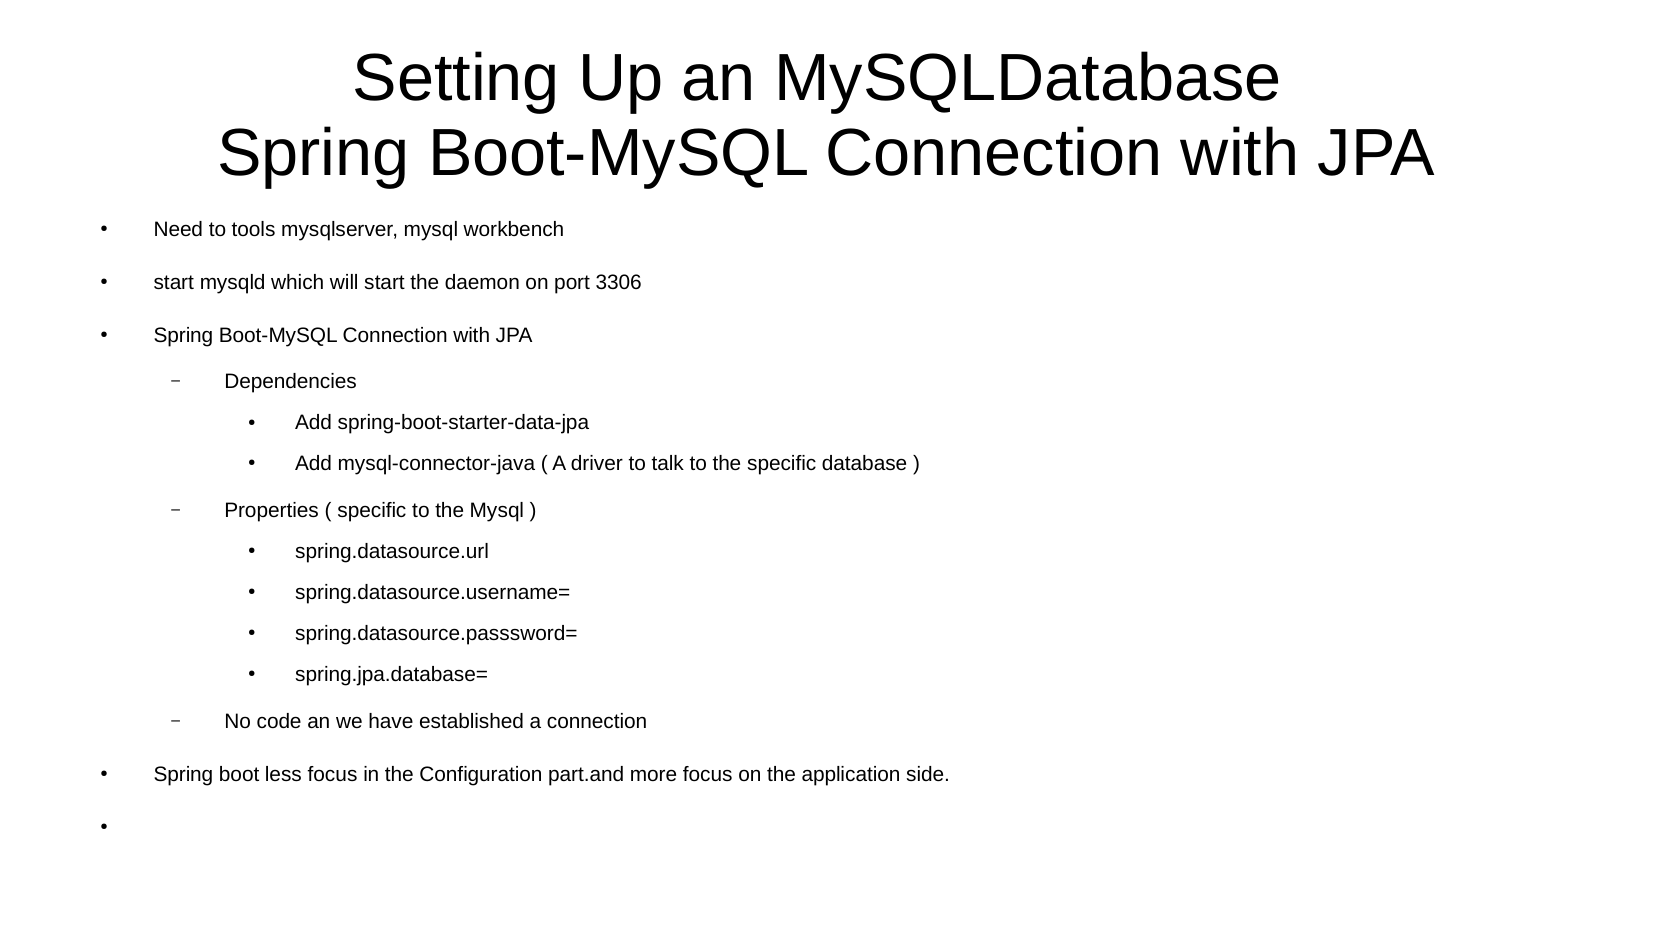

# Setting Up an MySQLDatabase Spring Boot-MySQL Connection with JPA
Need to tools mysqlserver, mysql workbench
start mysqld which will start the daemon on port 3306
Spring Boot-MySQL Connection with JPA
Dependencies
Add spring-boot-starter-data-jpa
Add mysql-connector-java ( A driver to talk to the specific database )
Properties ( specific to the Mysql )
spring.datasource.url
spring.datasource.username=
spring.datasource.passsword=
spring.jpa.database=
No code an we have established a connection
Spring boot less focus in the Configuration part.and more focus on the application side.